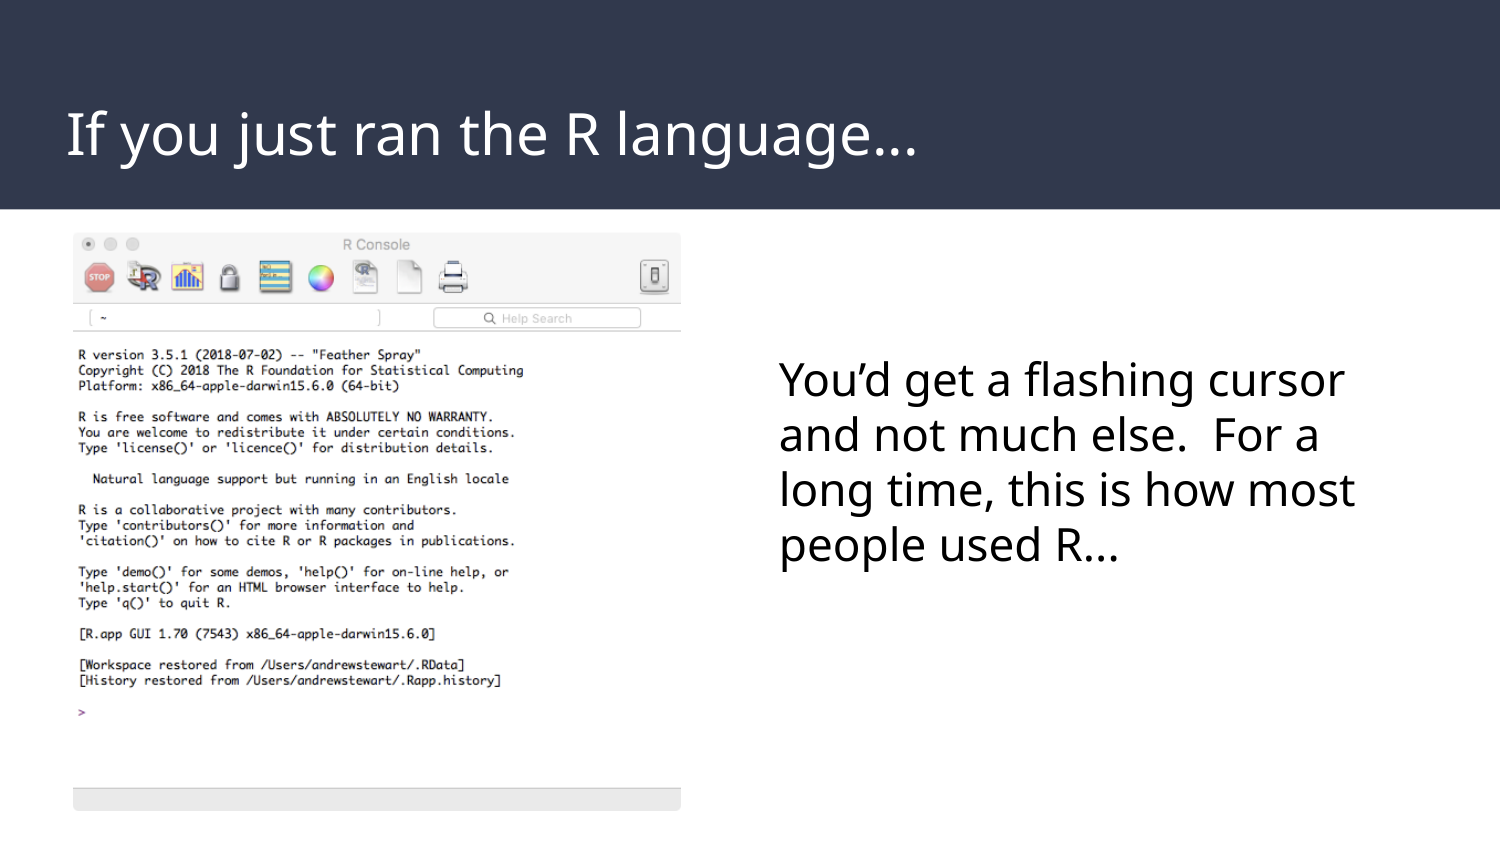

# If you just ran the R language...
You’d get a flashing cursor and not much else. For a long time, this is how most people used R...